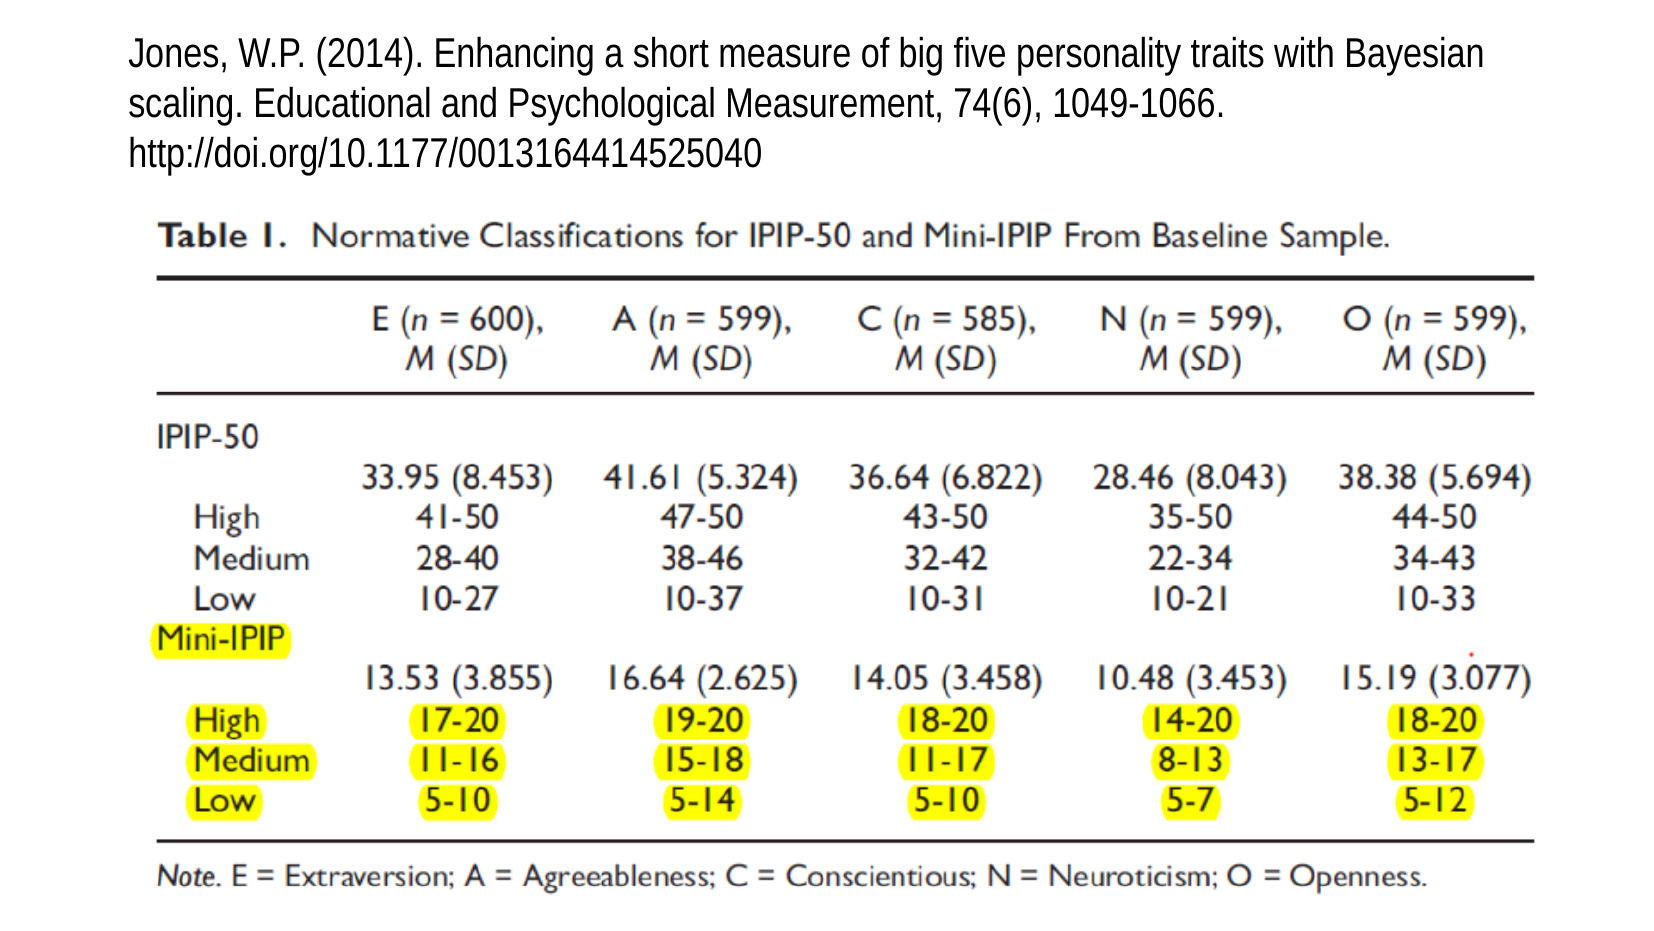

Jones, W.P. (2014). Enhancing a short measure of big five personality traits with Bayesian scaling. Educational and Psychological Measurement, 74(6), 1049-1066. http://doi.org/10.1177/0013164414525040